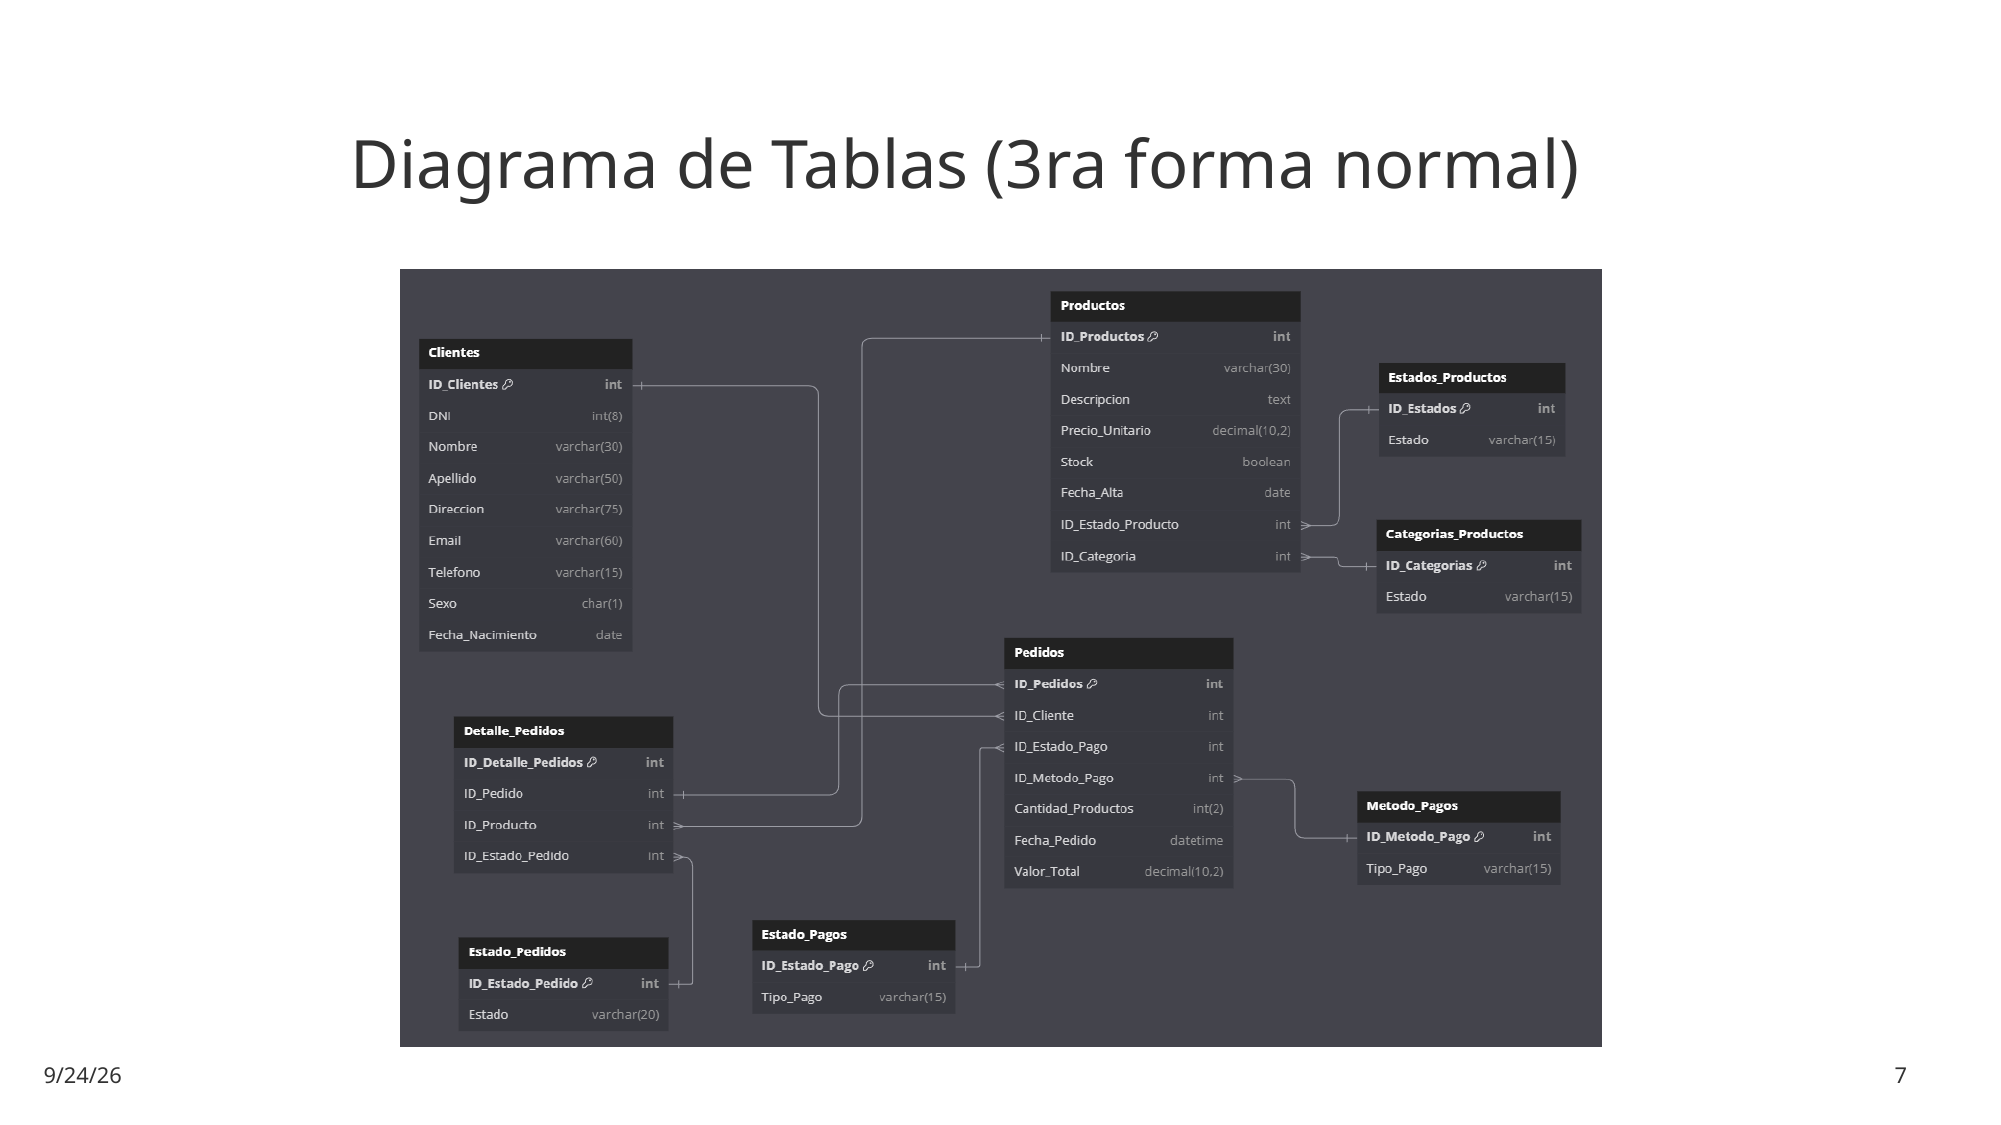

# Diagrama de Tablas (3ra forma normal)